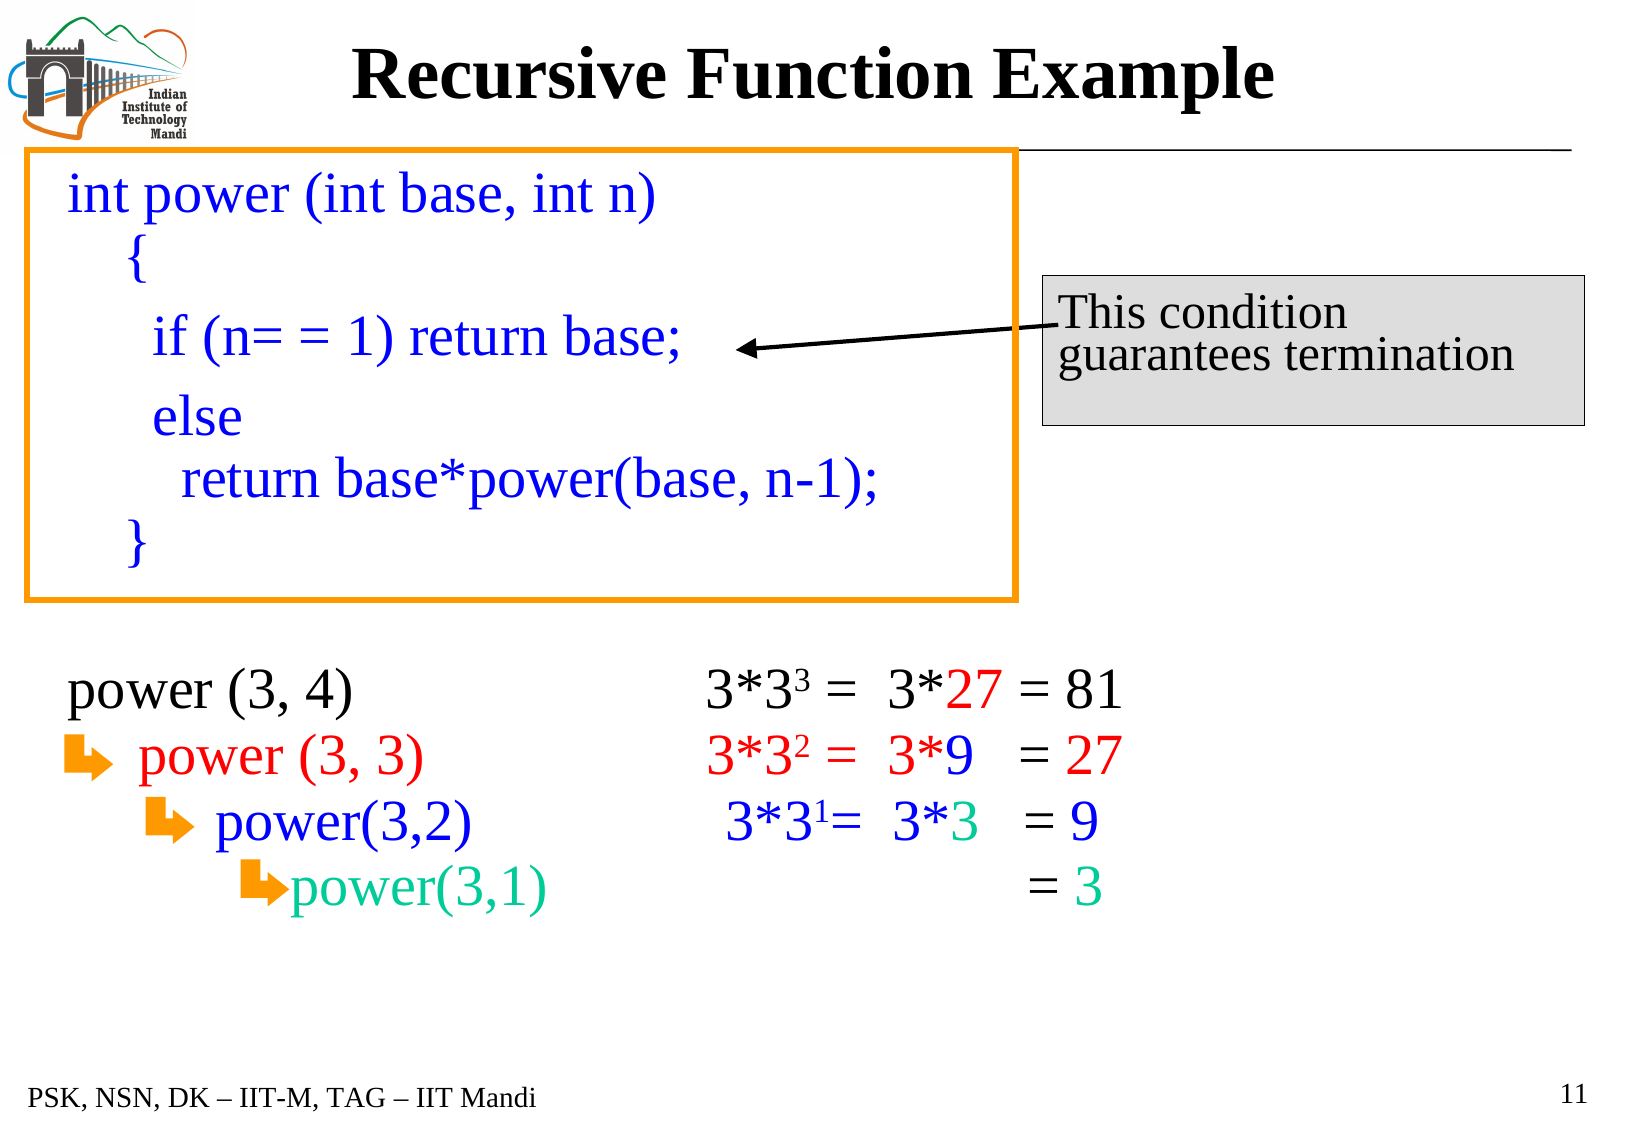

# Recursive Function Example
int power (int base, int n)
{
	 if (n= = 1) return base;
	 else
 return base*power(base, n-1);
}
power (3, 4)	 	 3*33 = 3*27 = 81
	 power (3, 3) 	 	 3*32 = 3*9 = 27
		 power(3,2)	 		 3*31= 3*3 = 9
			 power(3,1) 	 = 3
This condition guarantees termination